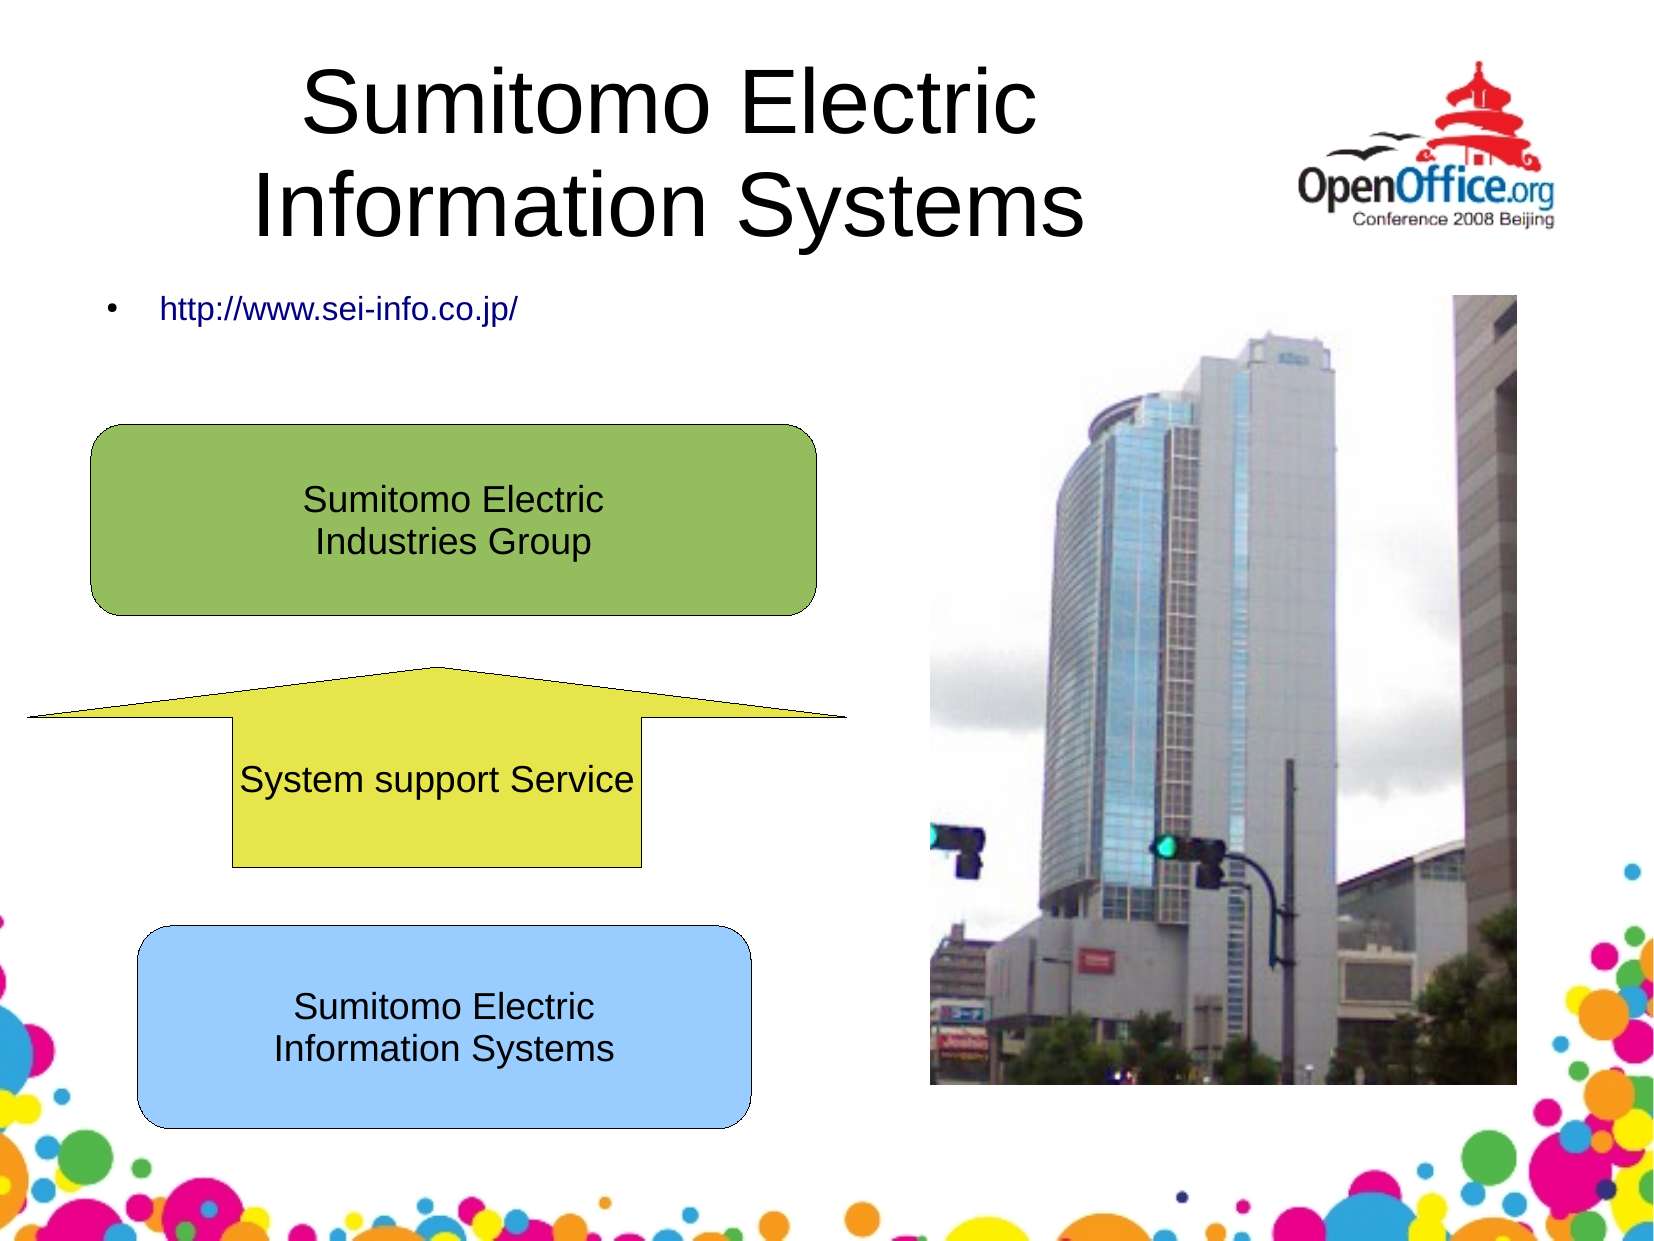

# Sumitomo Electric Information Systems
http://www.sei-info.co.jp/
Sumitomo Electric
Industries Group
System support Service
Sumitomo Electric
Information Systems